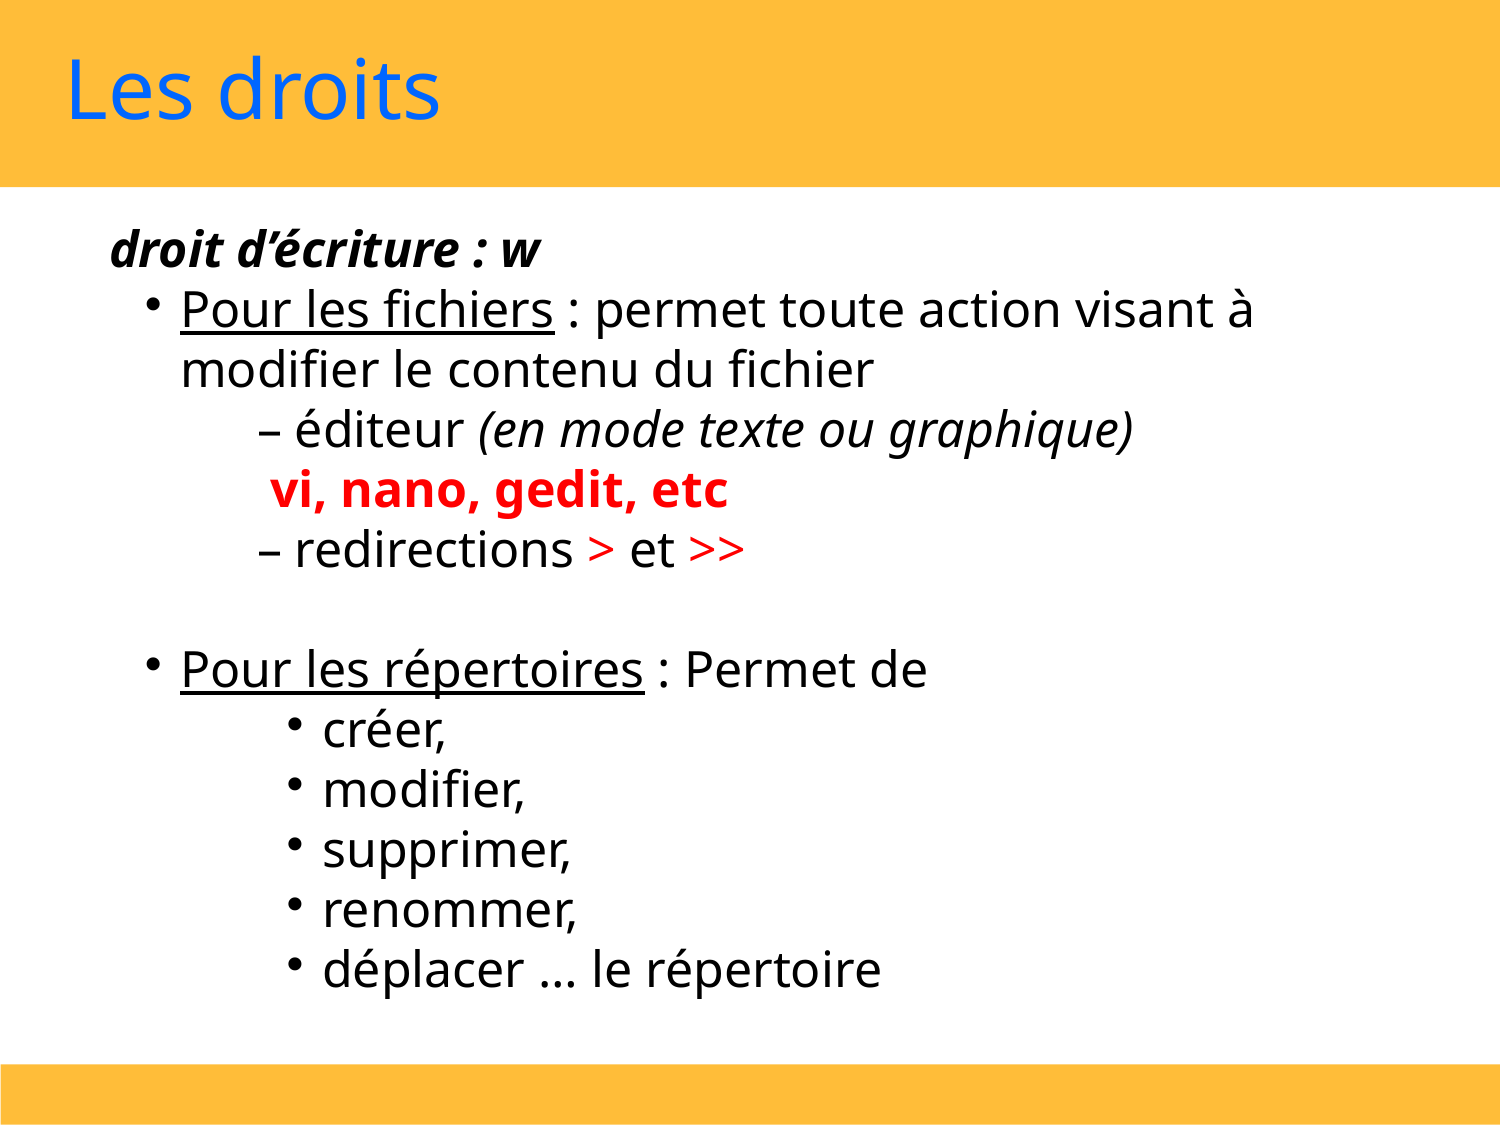

Les droits
droit d’écriture : w
Pour les fichiers : permet toute action visant à modifier le contenu du fichier
		– éditeur (en mode texte ou graphique)
		 vi, nano, gedit, etc
		– redirections > et >>
Pour les répertoires : Permet de
créer,
modifier,
supprimer,
renommer,
déplacer … le répertoire